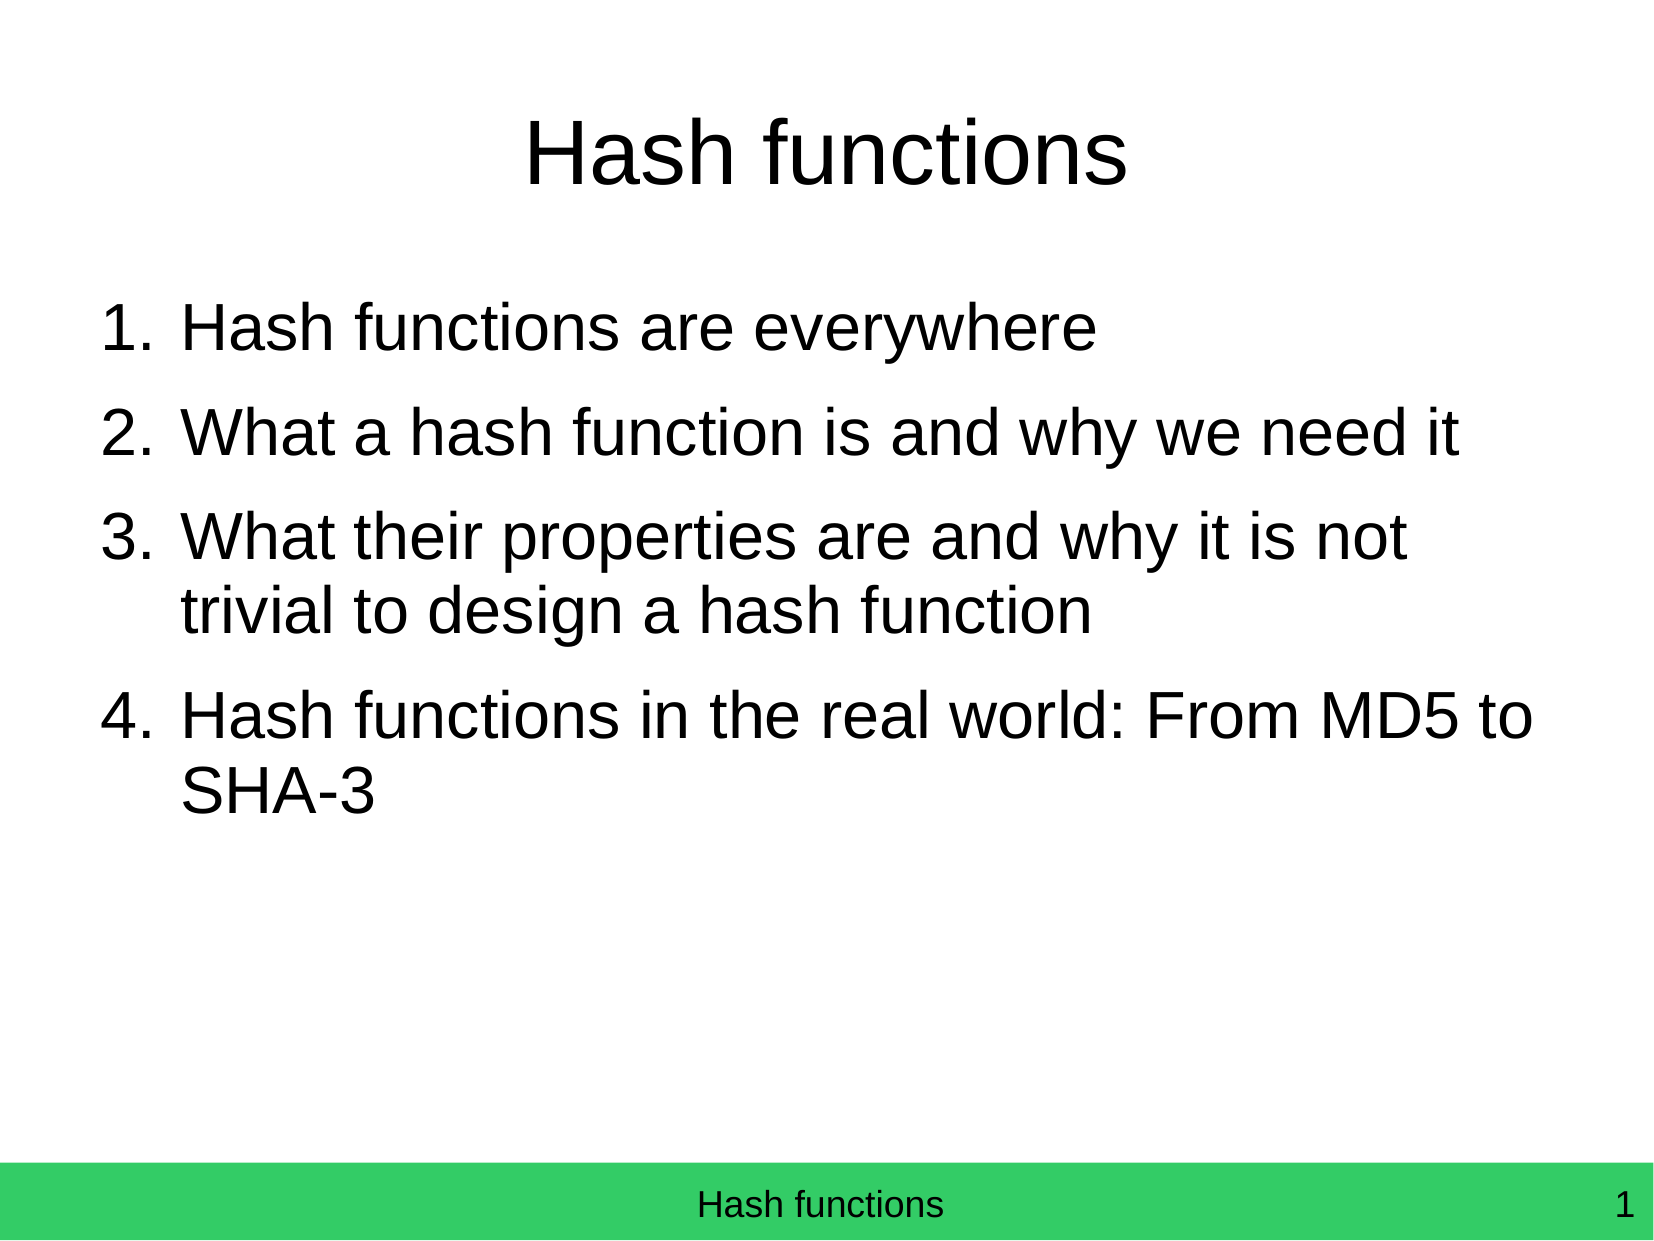

# Hash functions
Hash functions are everywhere
What a hash function is and why we need it
What their properties are and why it is not trivial to design a hash function
Hash functions in the real world: From MD5 to SHA-3